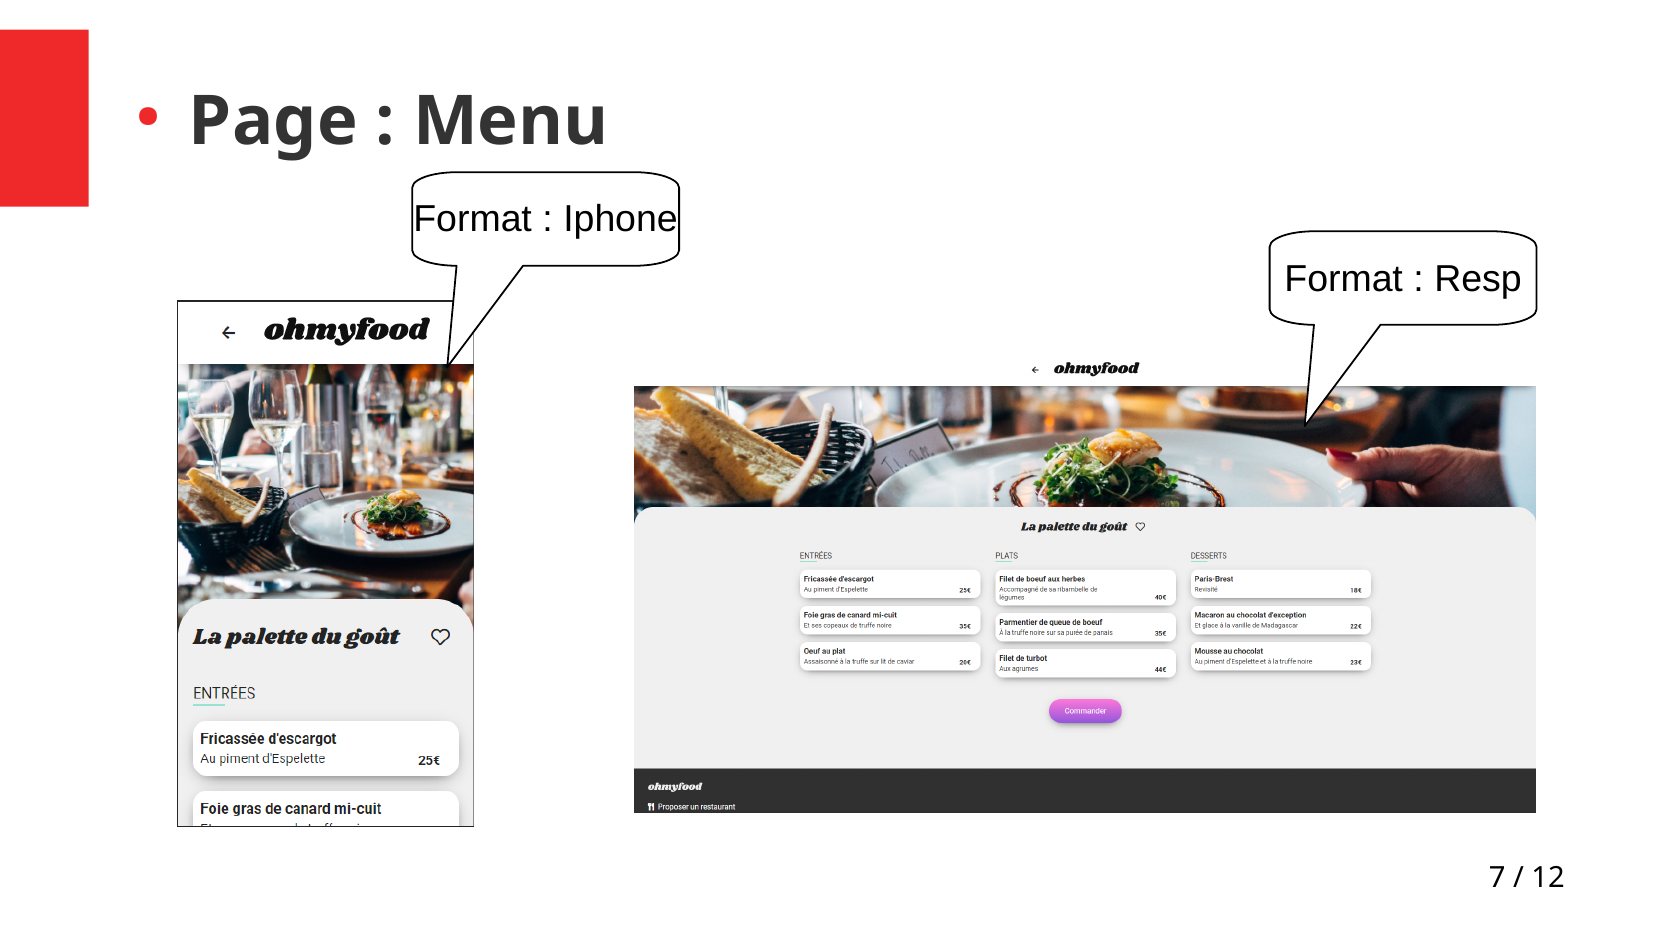

# Page : Menu
Format : Iphone
Format : Resp
7